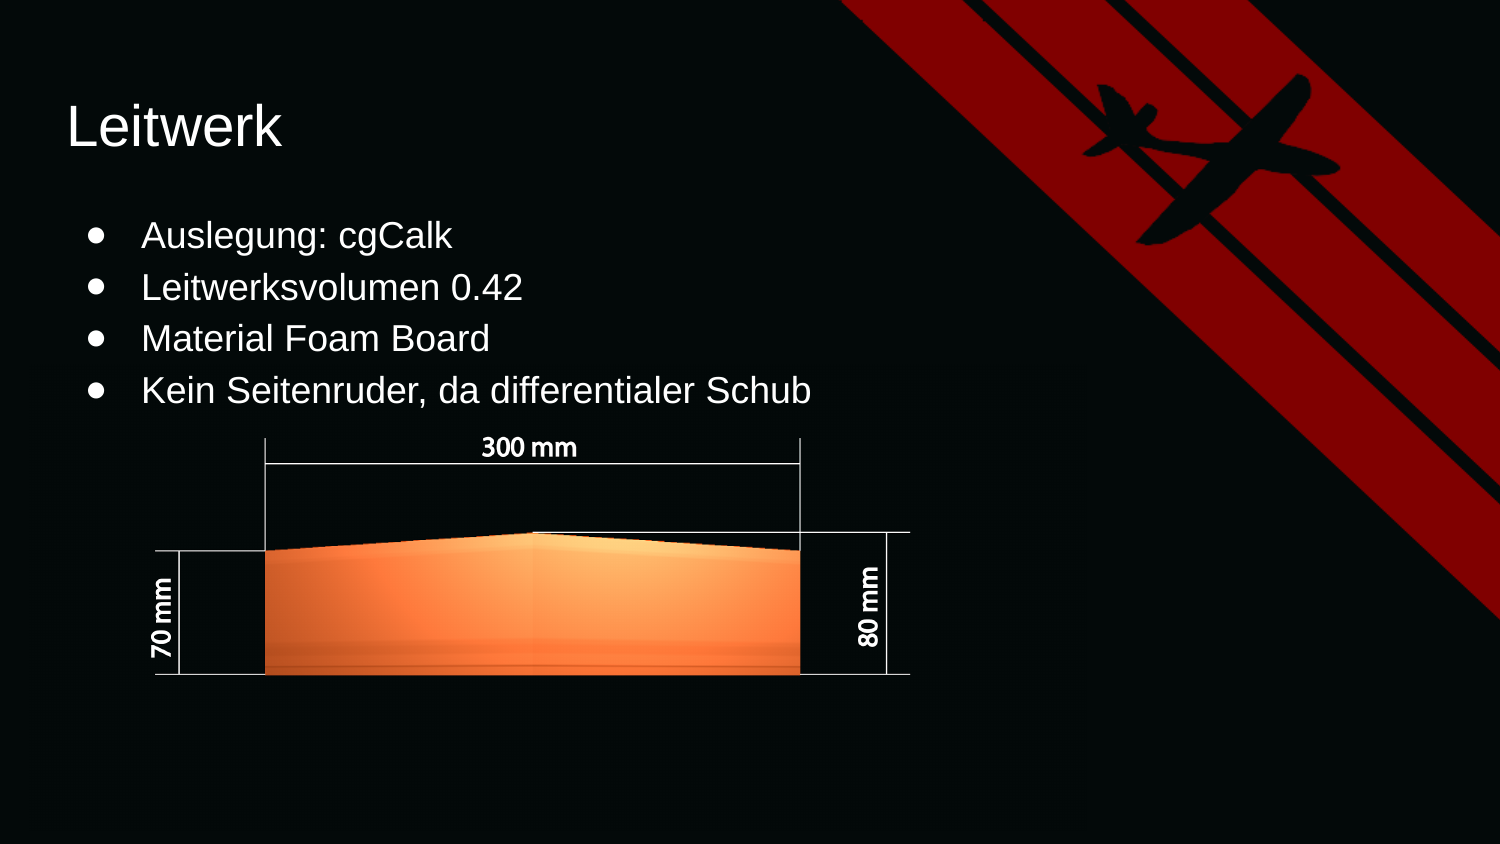

# Leitwerk
Auslegung: cgCalk
Leitwerksvolumen 0.42
Material Foam Board
Kein Seitenruder, da differentialer Schub